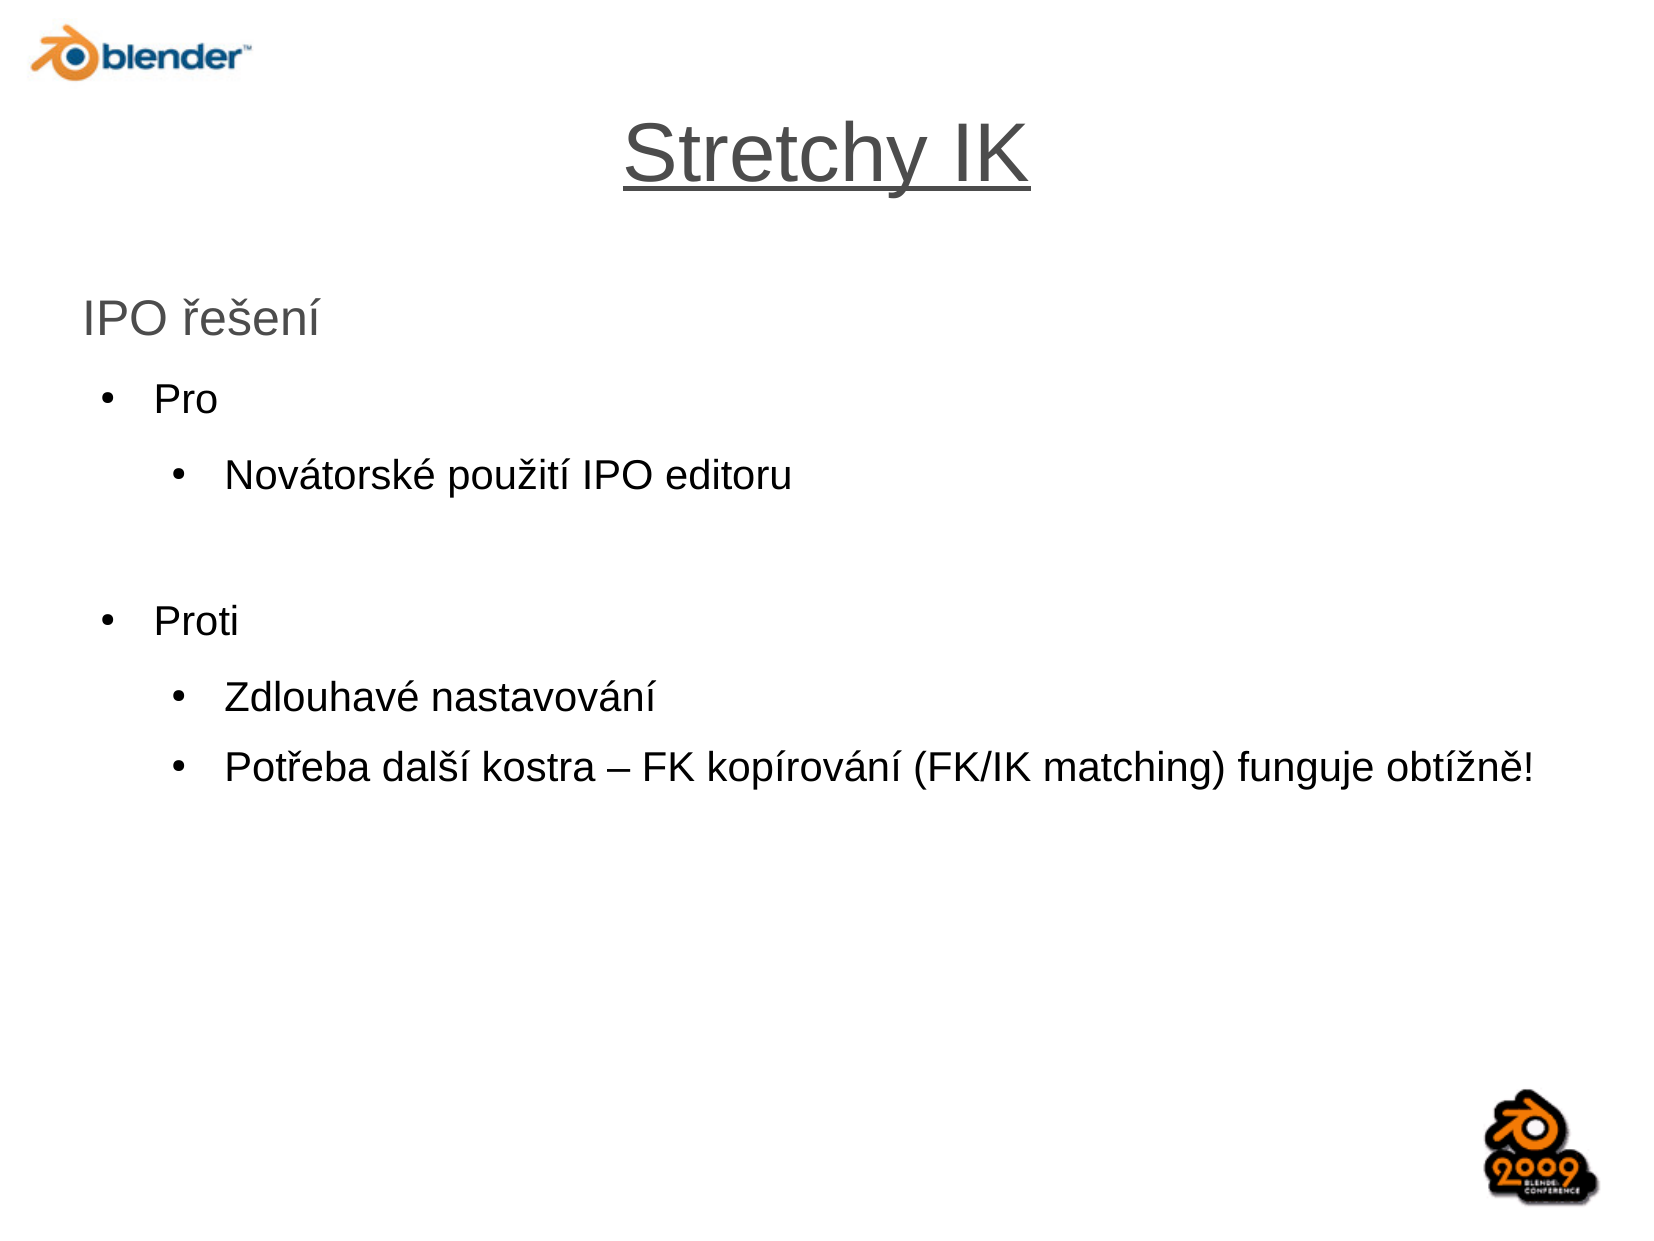

# Stretchy IK
IPO řešení
Pro
Novátorské použití IPO editoru
Proti
Zdlouhavé nastavování
Potřeba další kostra – FK kopírování (FK/IK matching) funguje obtížně!